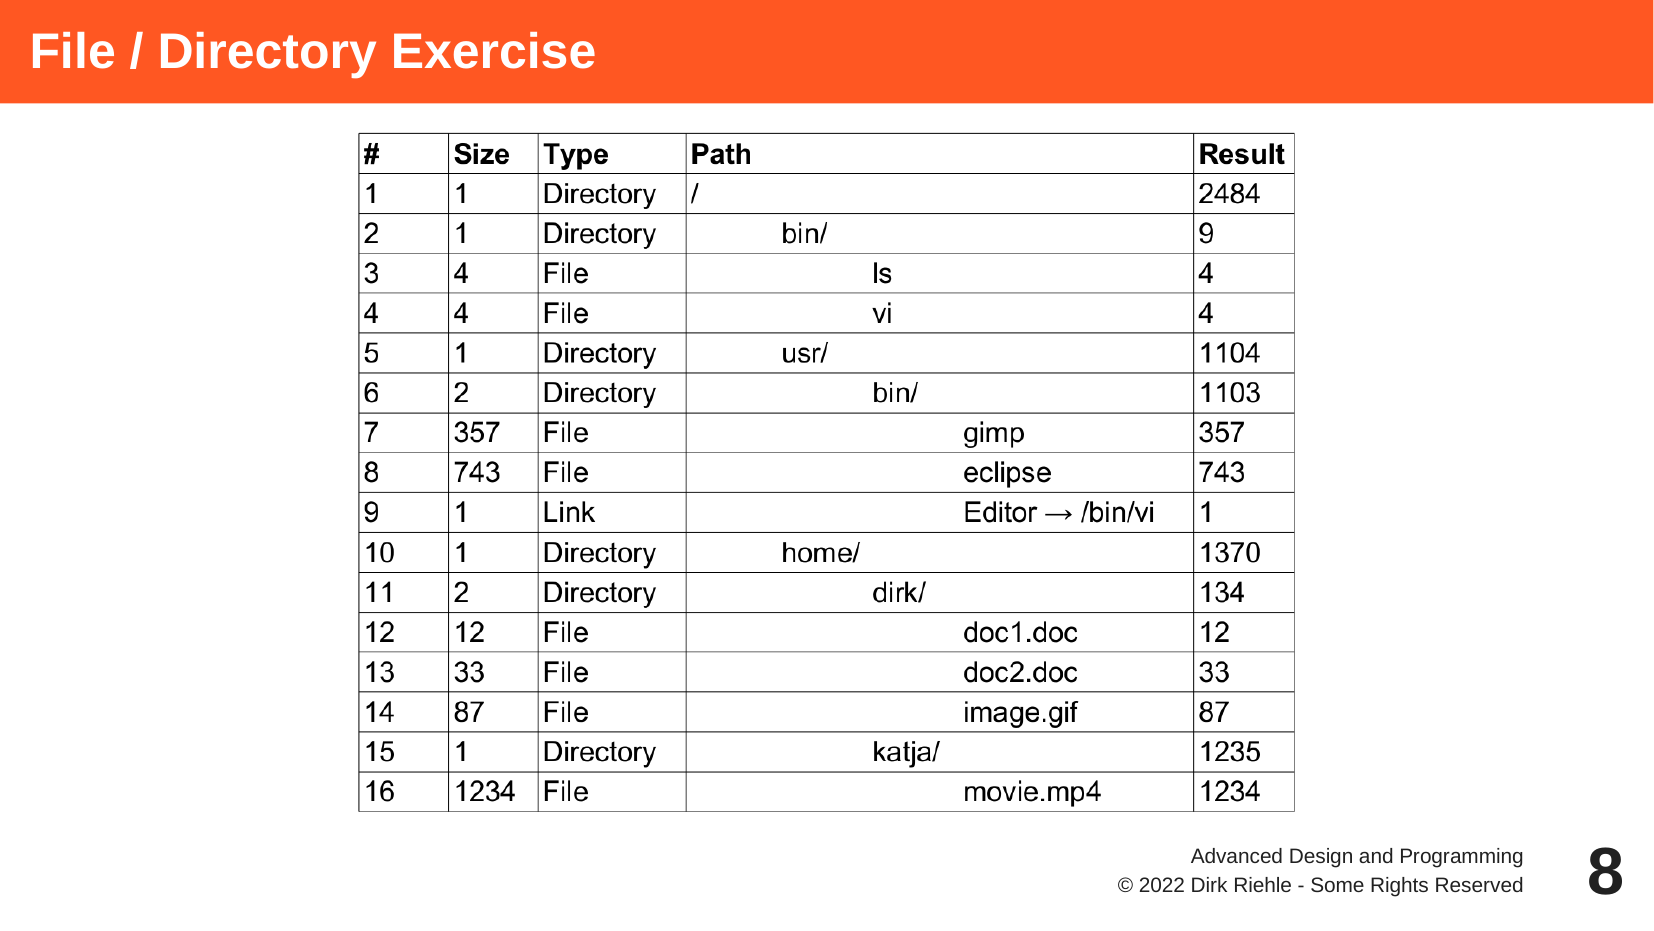

# File / Directory Exercise
Advanced Design and Programming
8
© 2022 Dirk Riehle - Some Rights Reserved